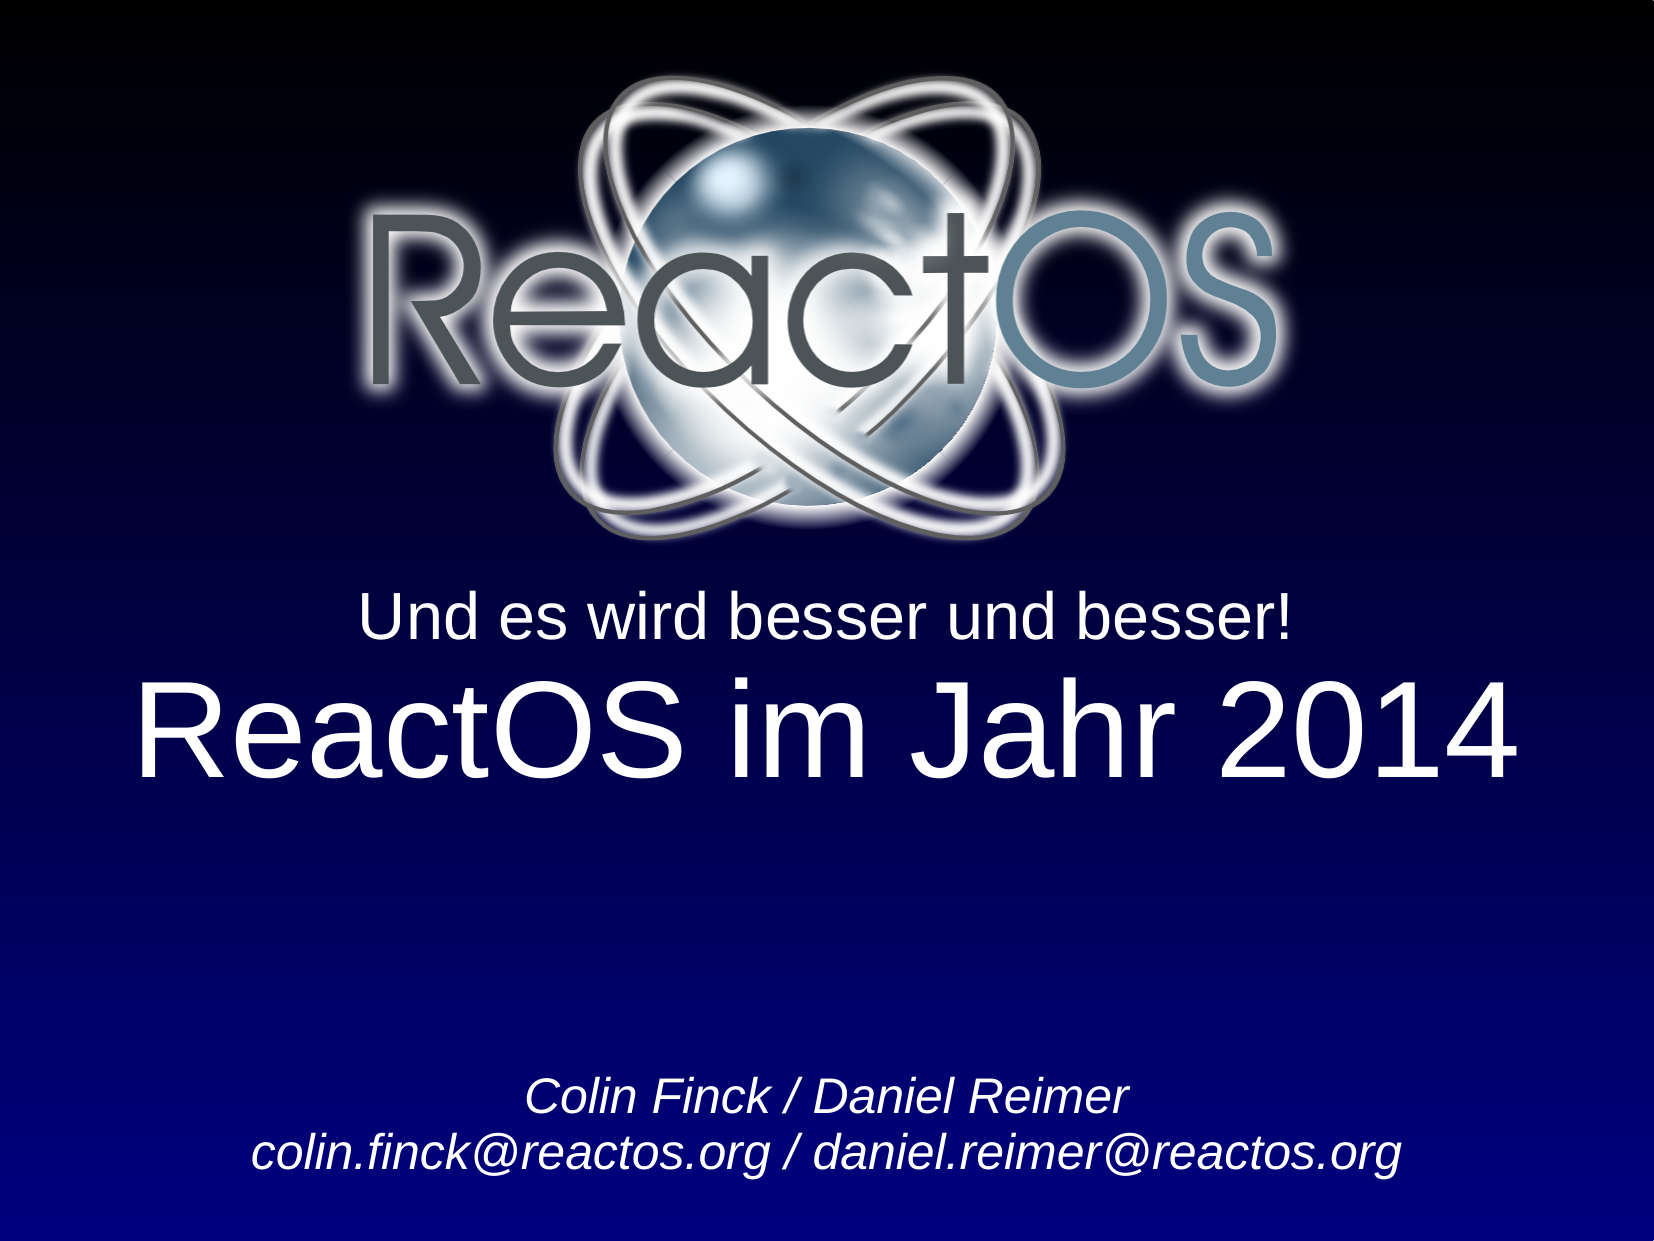

# Und es wird besser und besser!
ReactOS im Jahr 2014
Colin Finck / Daniel Reimer
colin.finck@reactos.org / daniel.reimer@reactos.org